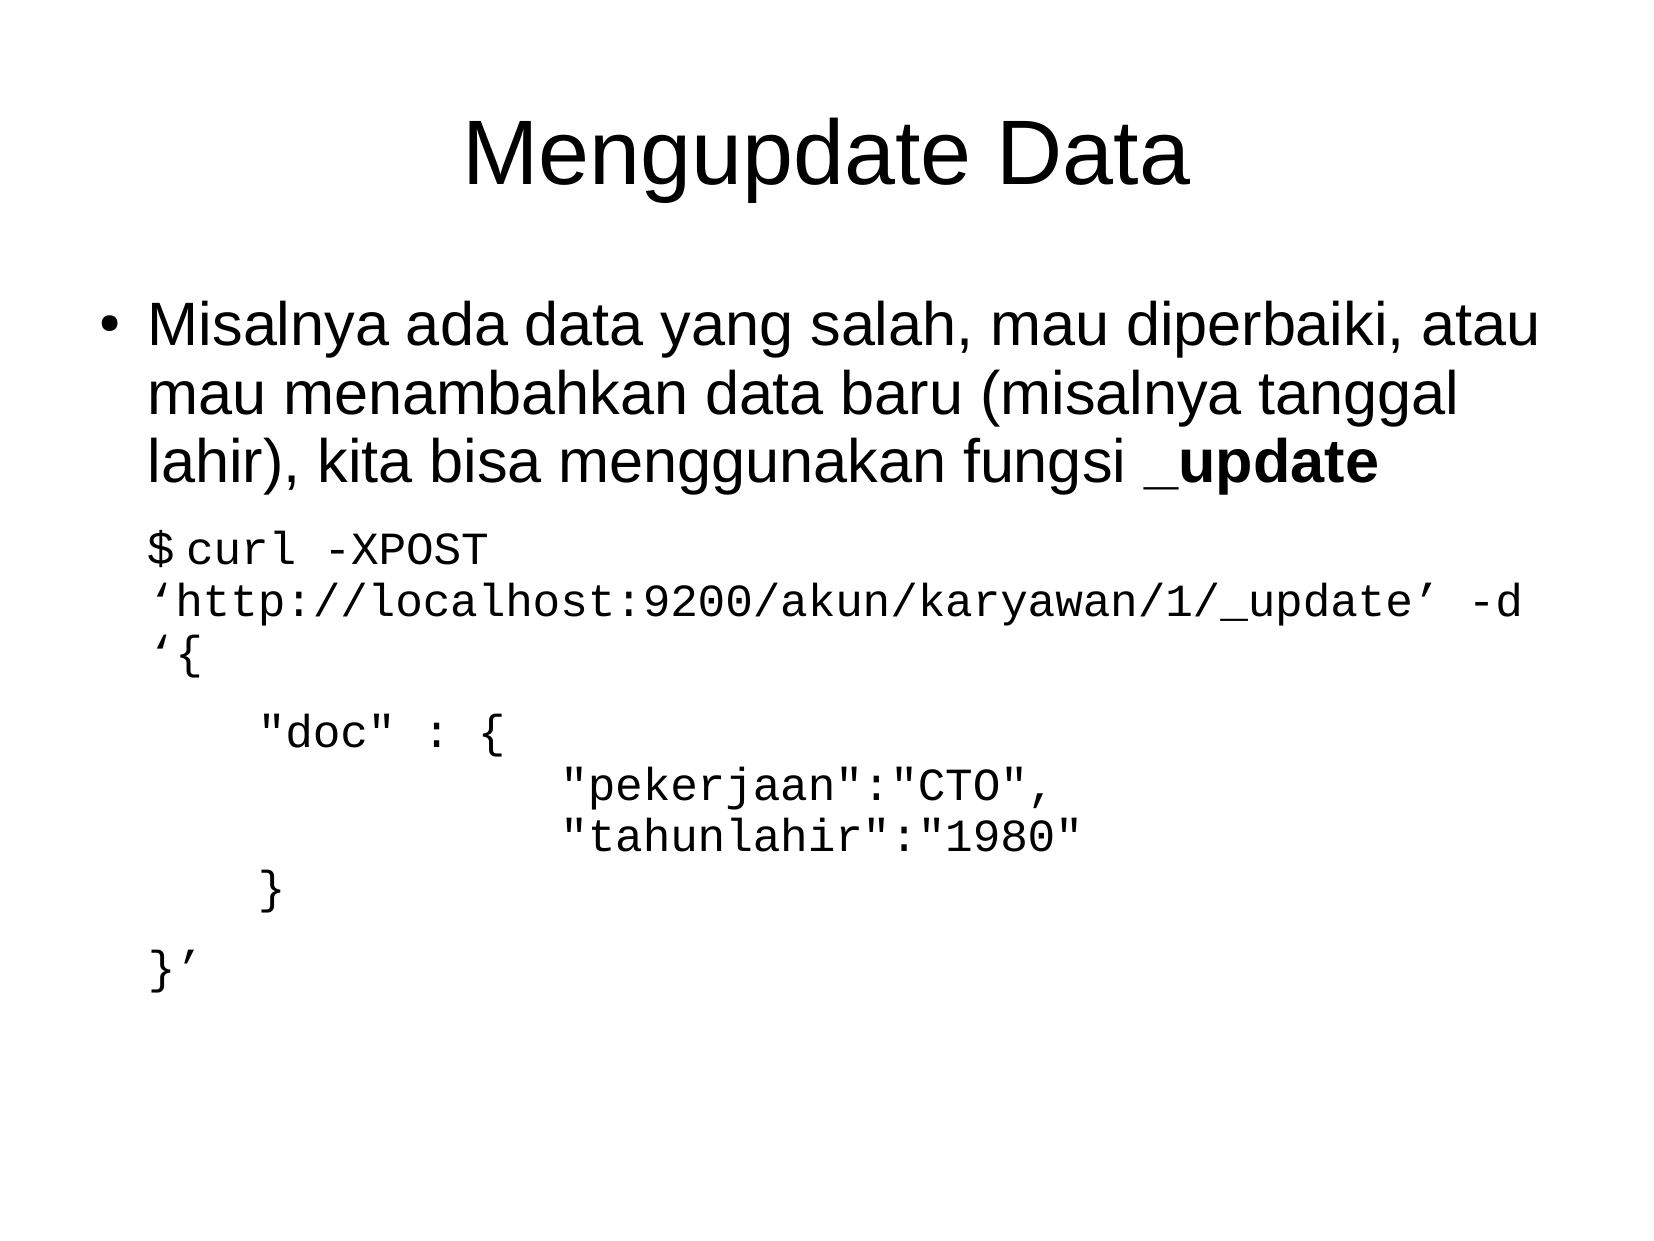

# Mengupdate Data
Misalnya ada data yang salah, mau diperbaiki, atau mau menambahkan data baru (misalnya tanggal lahir), kita bisa menggunakan fungsi _update
$ curl -XPOST ‘http://localhost:9200/akun/karyawan/1/_update’ -d ‘{
 "doc" : {
 "pekerjaan":"CTO",
 "tahunlahir":"1980"
 }
}’